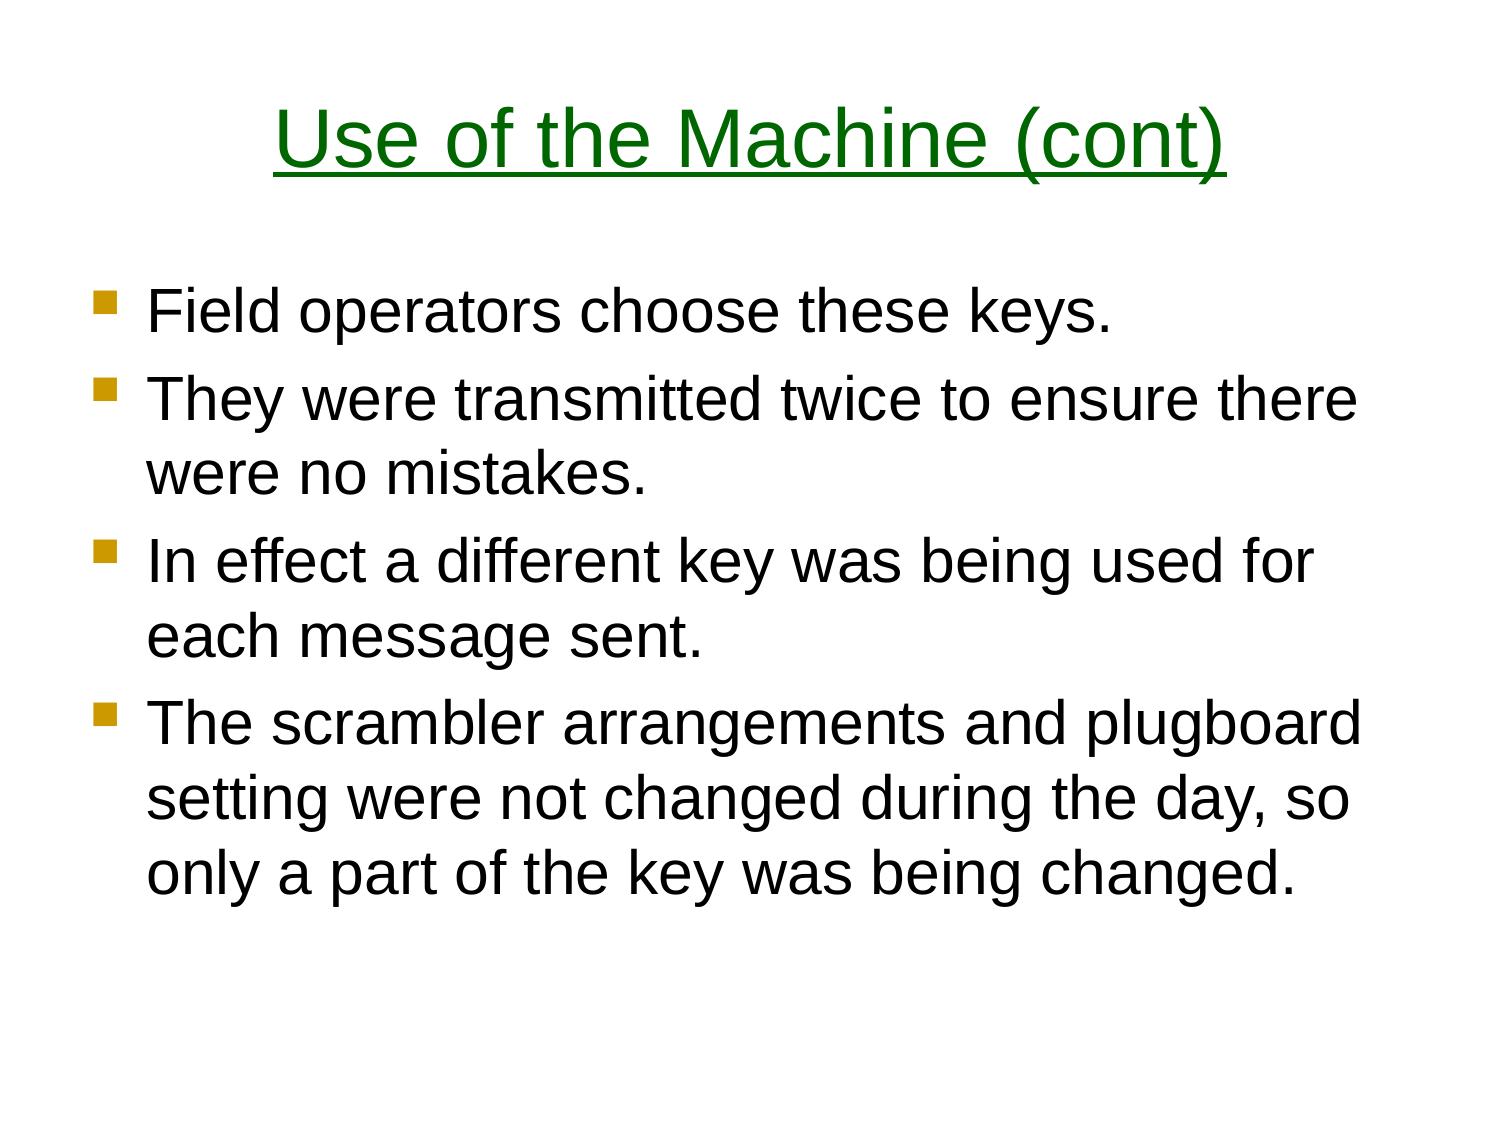

# Use of the Machine (cont)
Field operators choose these keys.
They were transmitted twice to ensure there were no mistakes.
In effect a different key was being used for each message sent.
The scrambler arrangements and plugboard setting were not changed during the day, so only a part of the key was being changed.